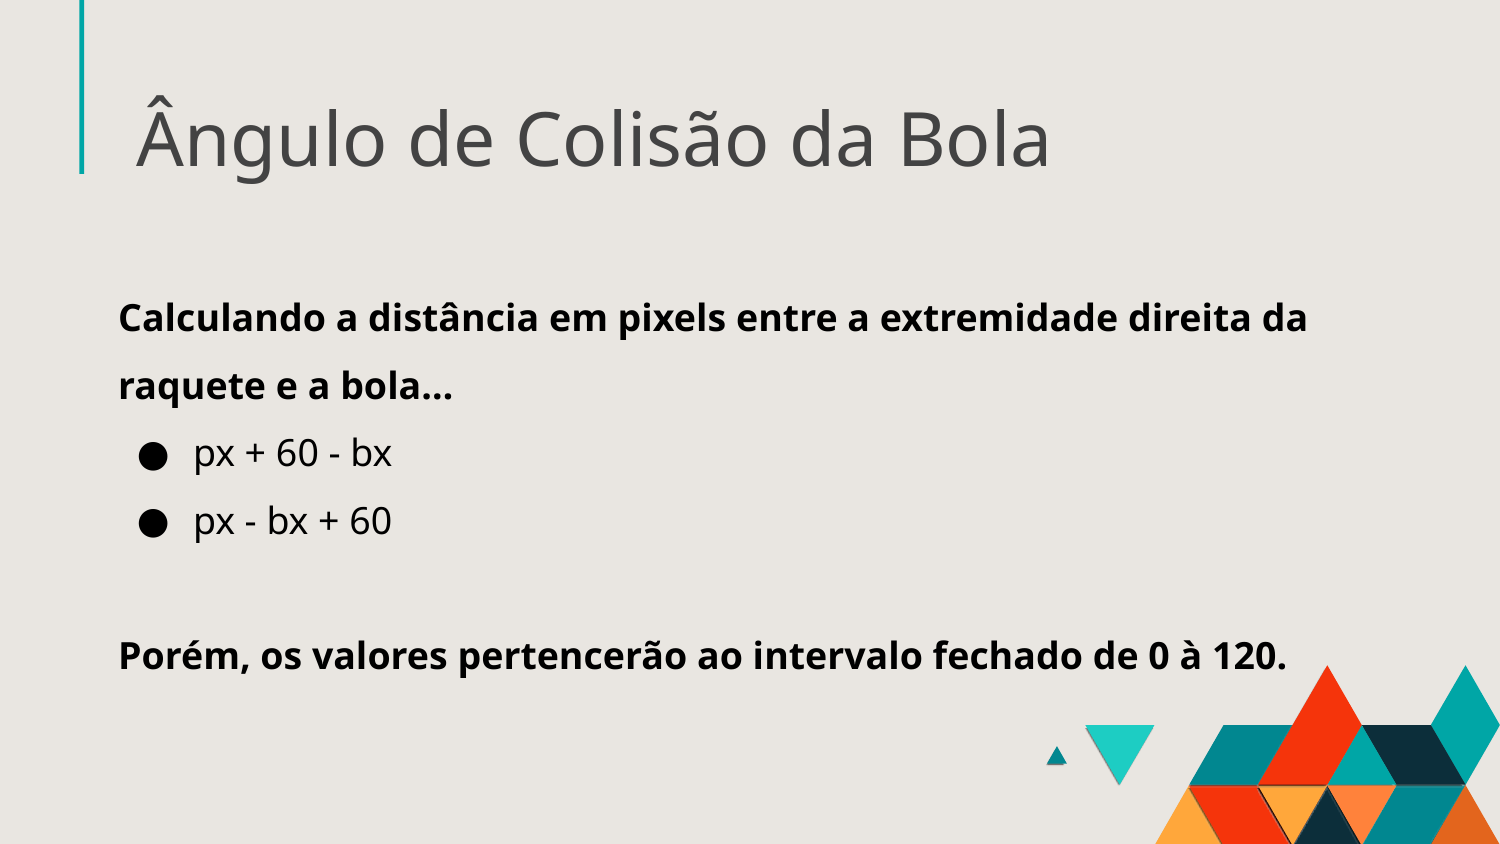

# Ângulo de Colisão da Bola
Calculando a distância em pixels entre a extremidade direita da raquete e a bola…
px + 60 - bx
px - bx + 60
Porém, os valores pertencerão ao intervalo fechado de 0 à 120.